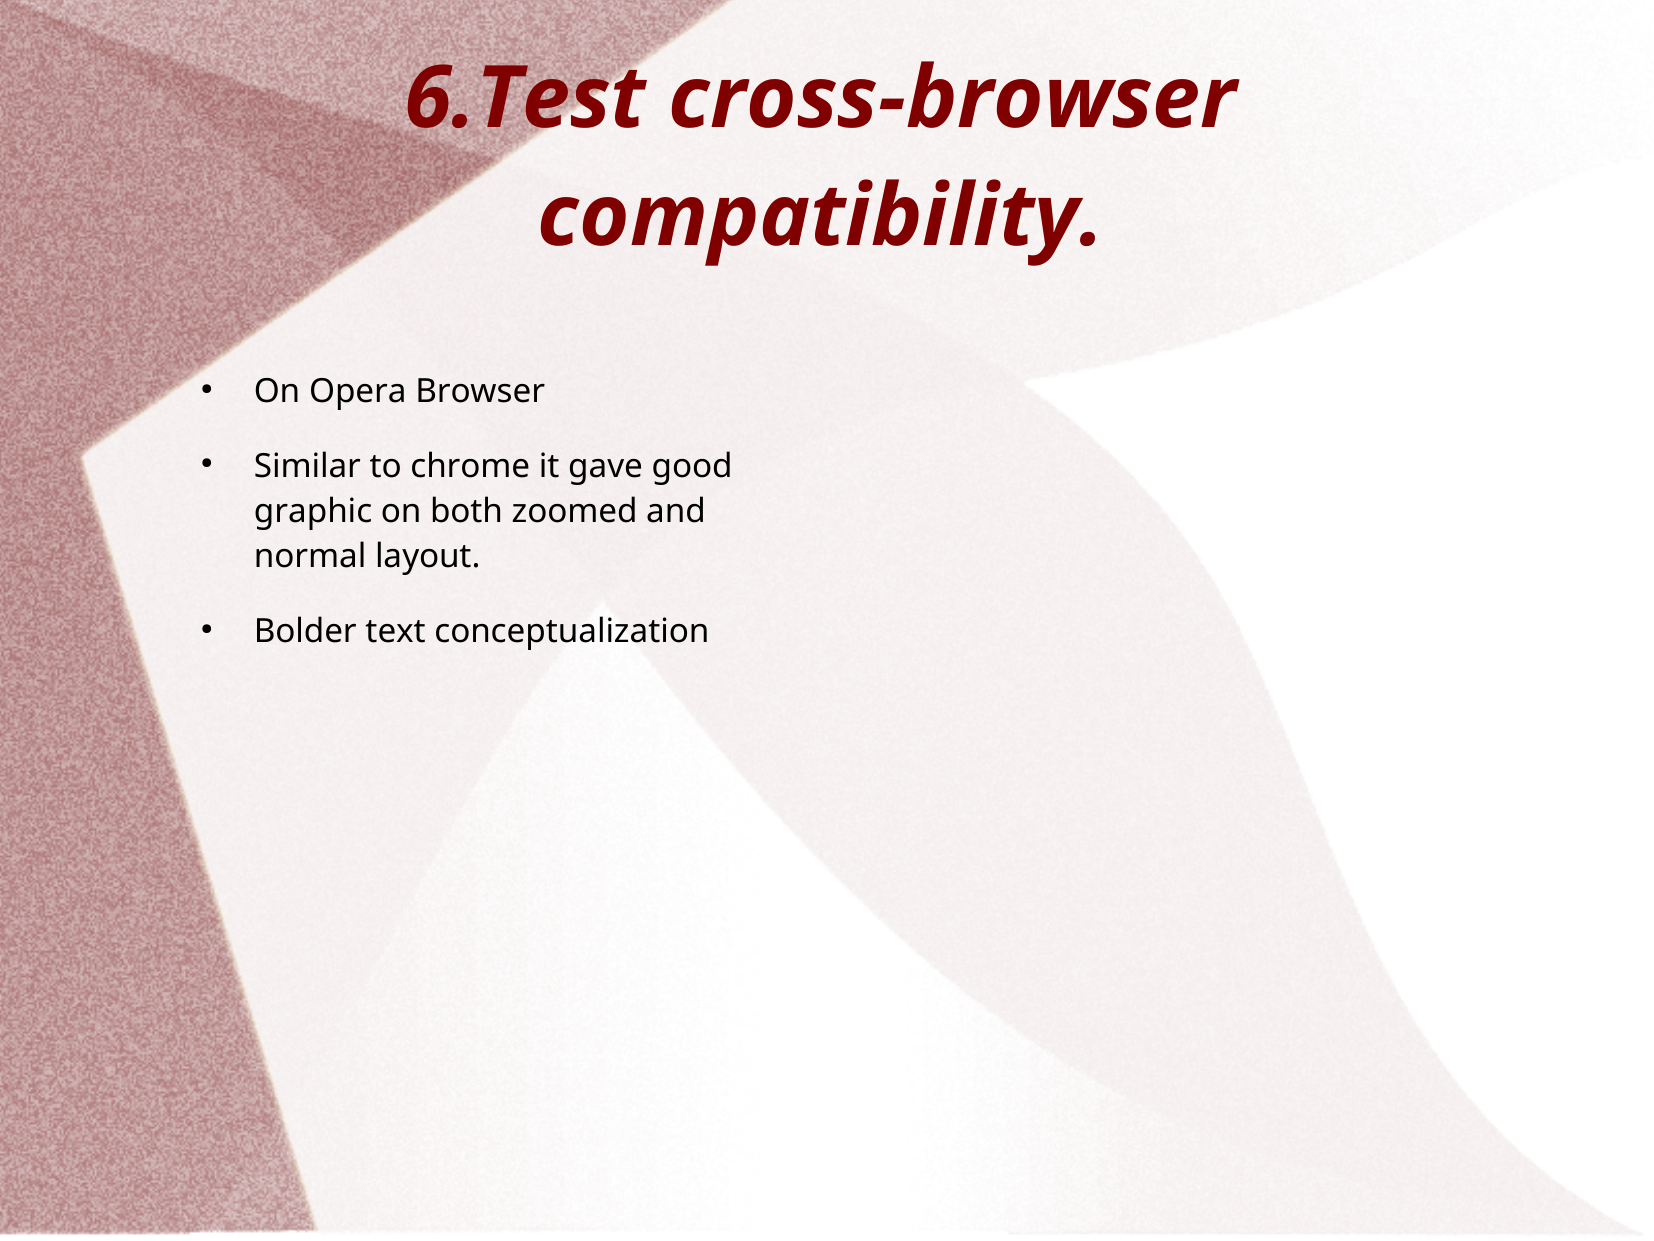

# 6.Test cross-browser compatibility.
On Opera Browser
Similar to chrome it gave good graphic on both zoomed and normal layout.
Bolder text conceptualization